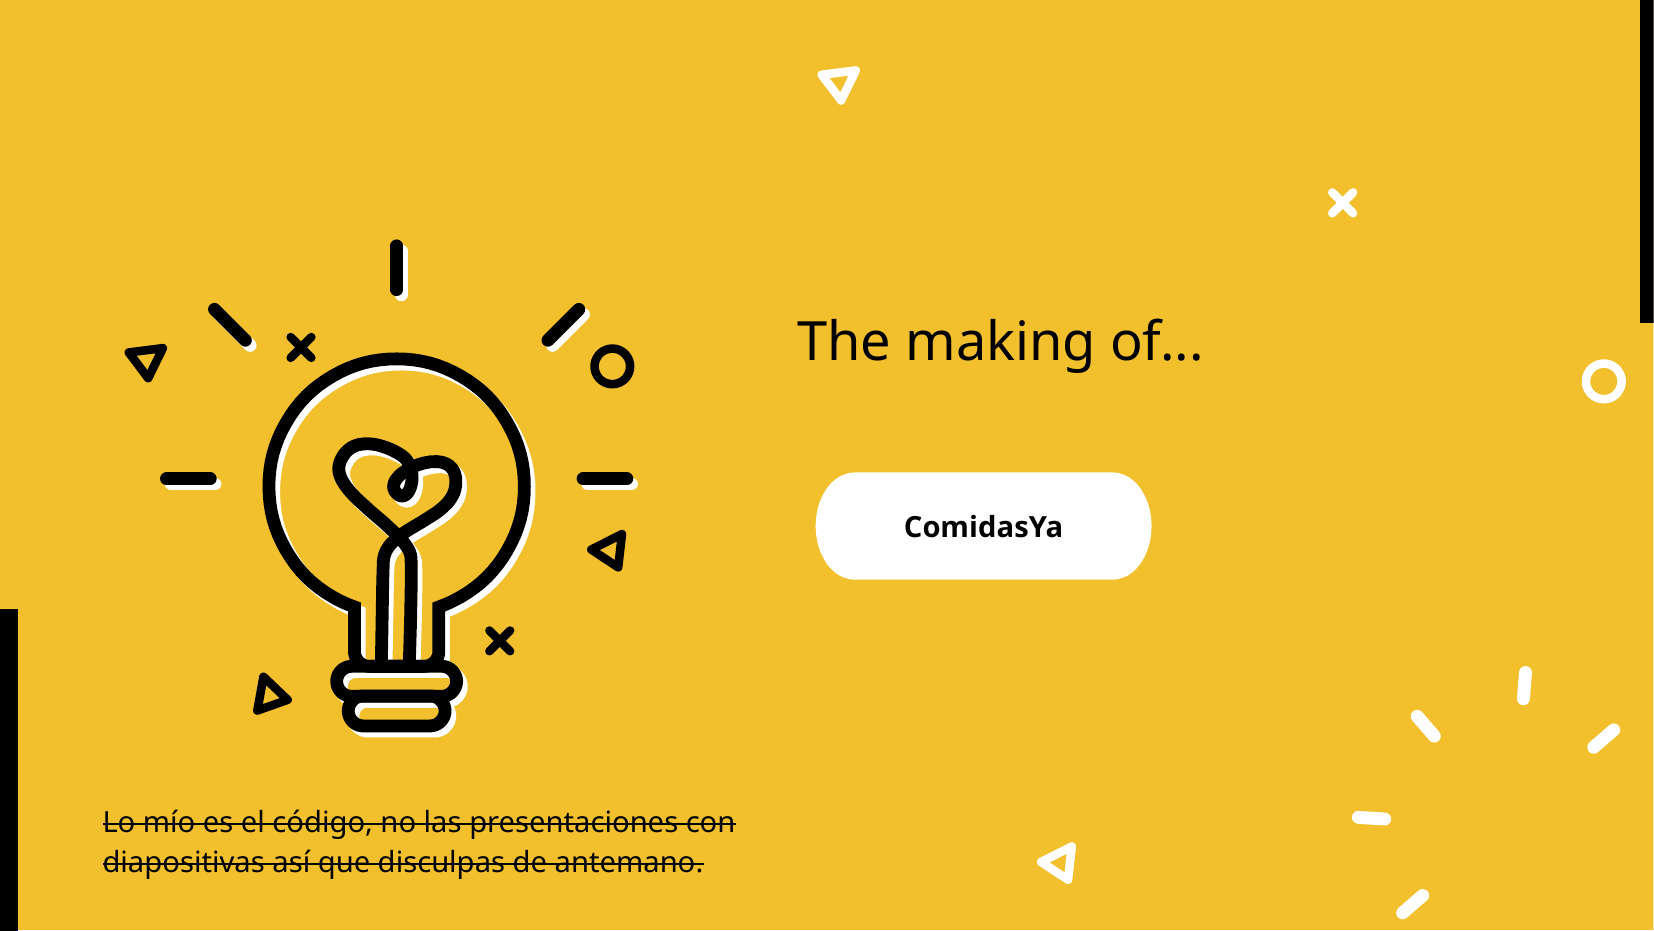

# The making of...
ComidasYa
Lo mío es el código, no las presentaciones con diapositivas así que disculpas de antemano.